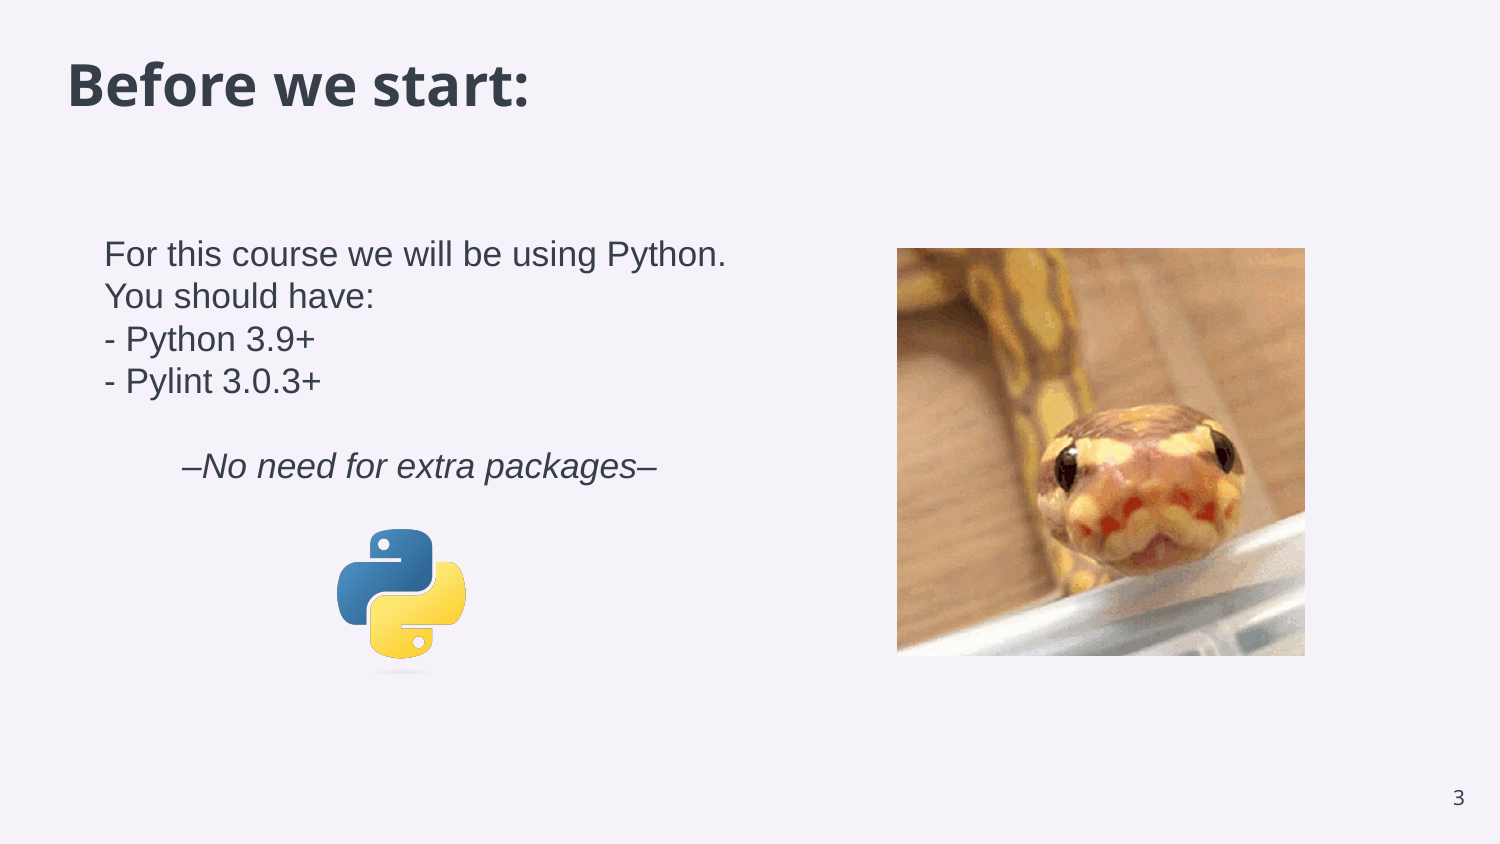

Before we start:
For this course we will be using Python. You should have:
- Python 3.9+
- Pylint 3.0.3+
 –No need for extra packages–